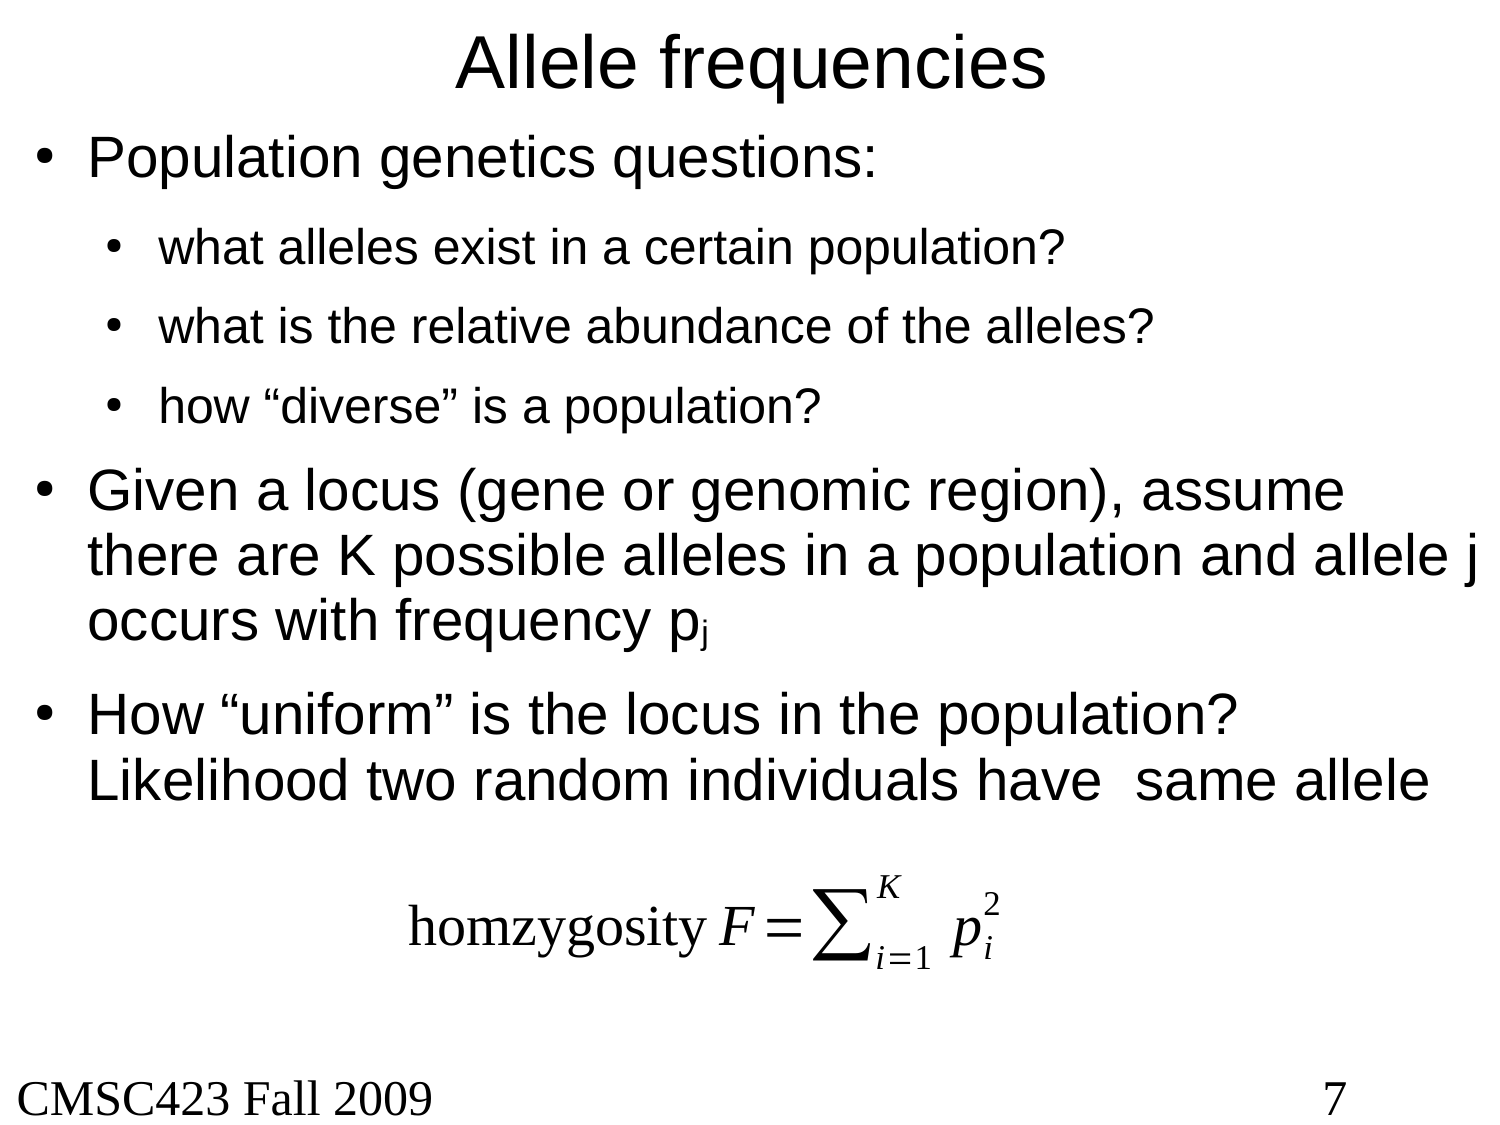

# Allele frequencies
Population genetics questions:
what alleles exist in a certain population?
what is the relative abundance of the alleles?
how “diverse” is a population?
Given a locus (gene or genomic region), assume there are K possible alleles in a population and allele j occurs with frequency pj
How “uniform” is the locus in the population? Likelihood two random individuals have same allele
CMSC423 Fall 2009
7